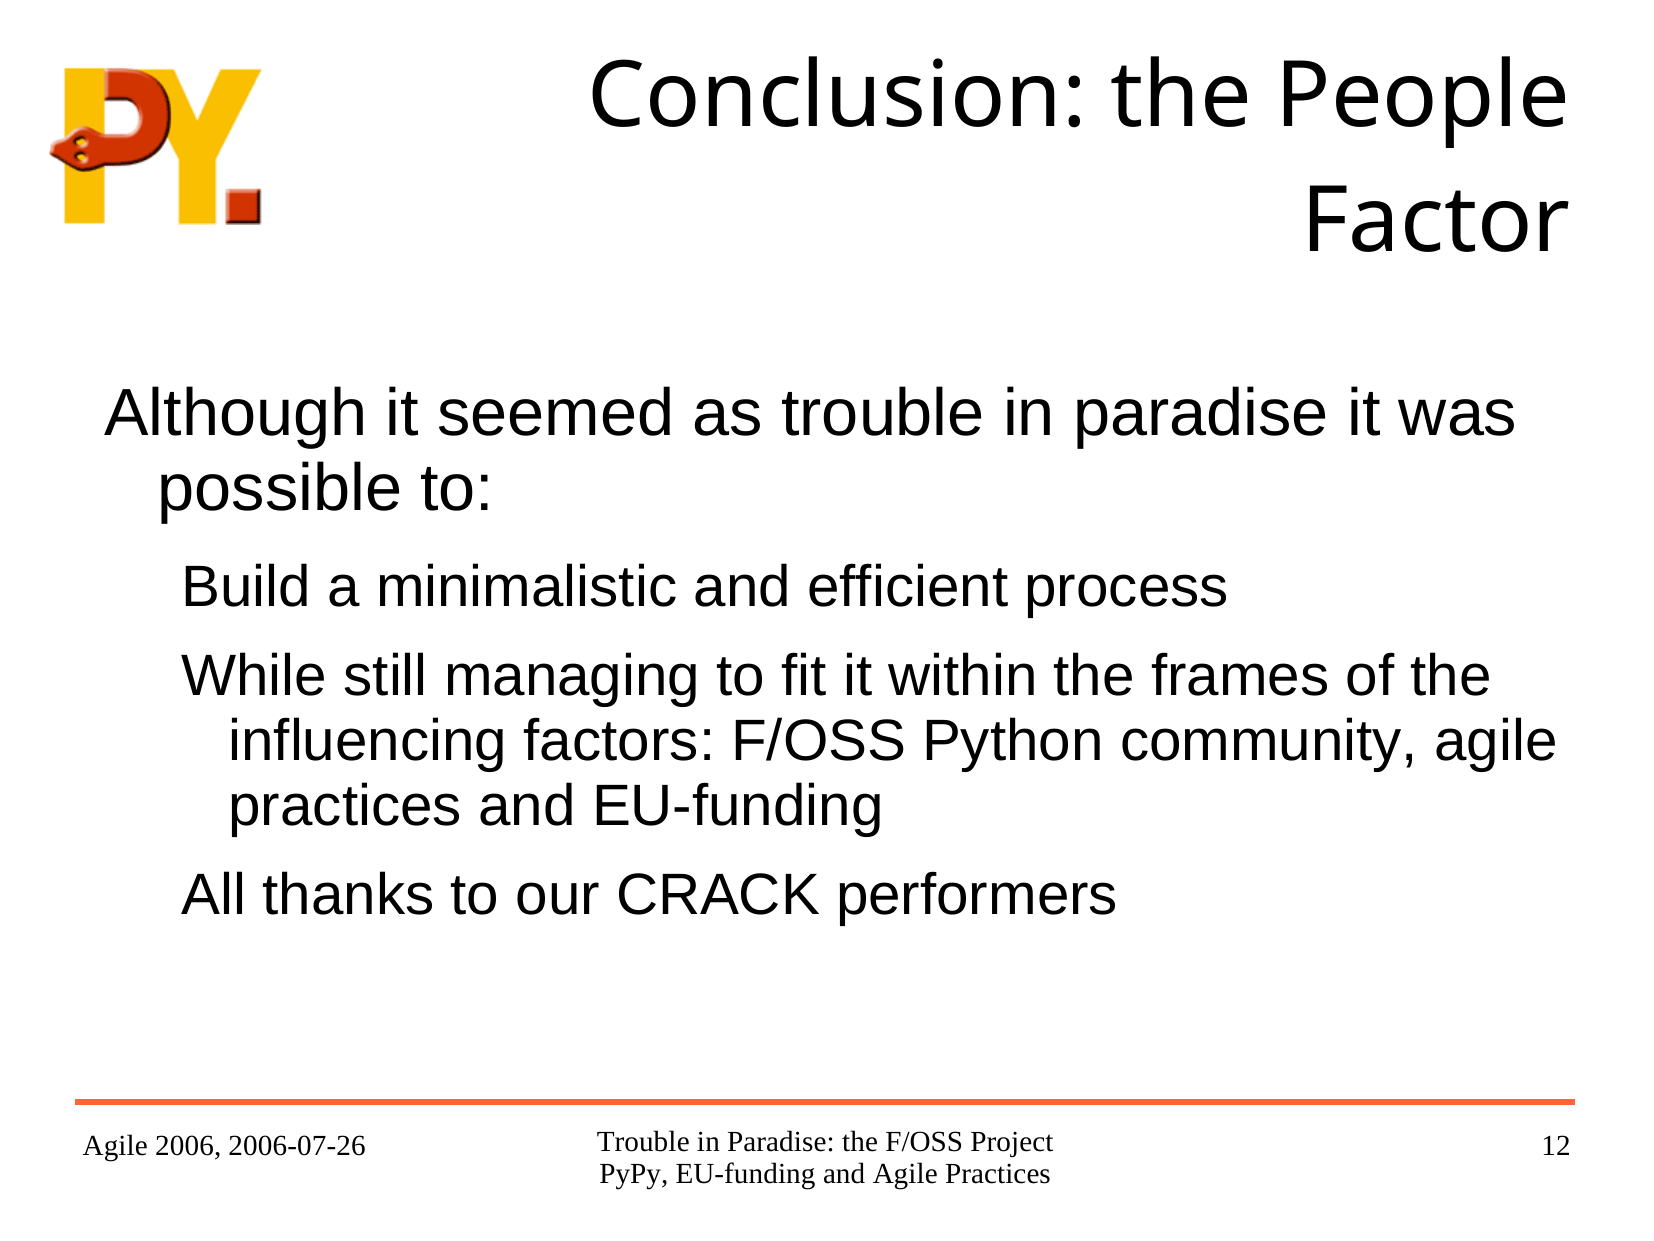

# Conclusion: the People Factor
Although it seemed as trouble in paradise it was possible to:
Build a minimalistic and efficient process
While still managing to fit it within the frames of the influencing factors: F/OSS Python community, agile practices and EU-funding
All thanks to our CRACK performers
PyPy: A Case Study of a F/OSS Community
Brussels, 2005-12-08
12